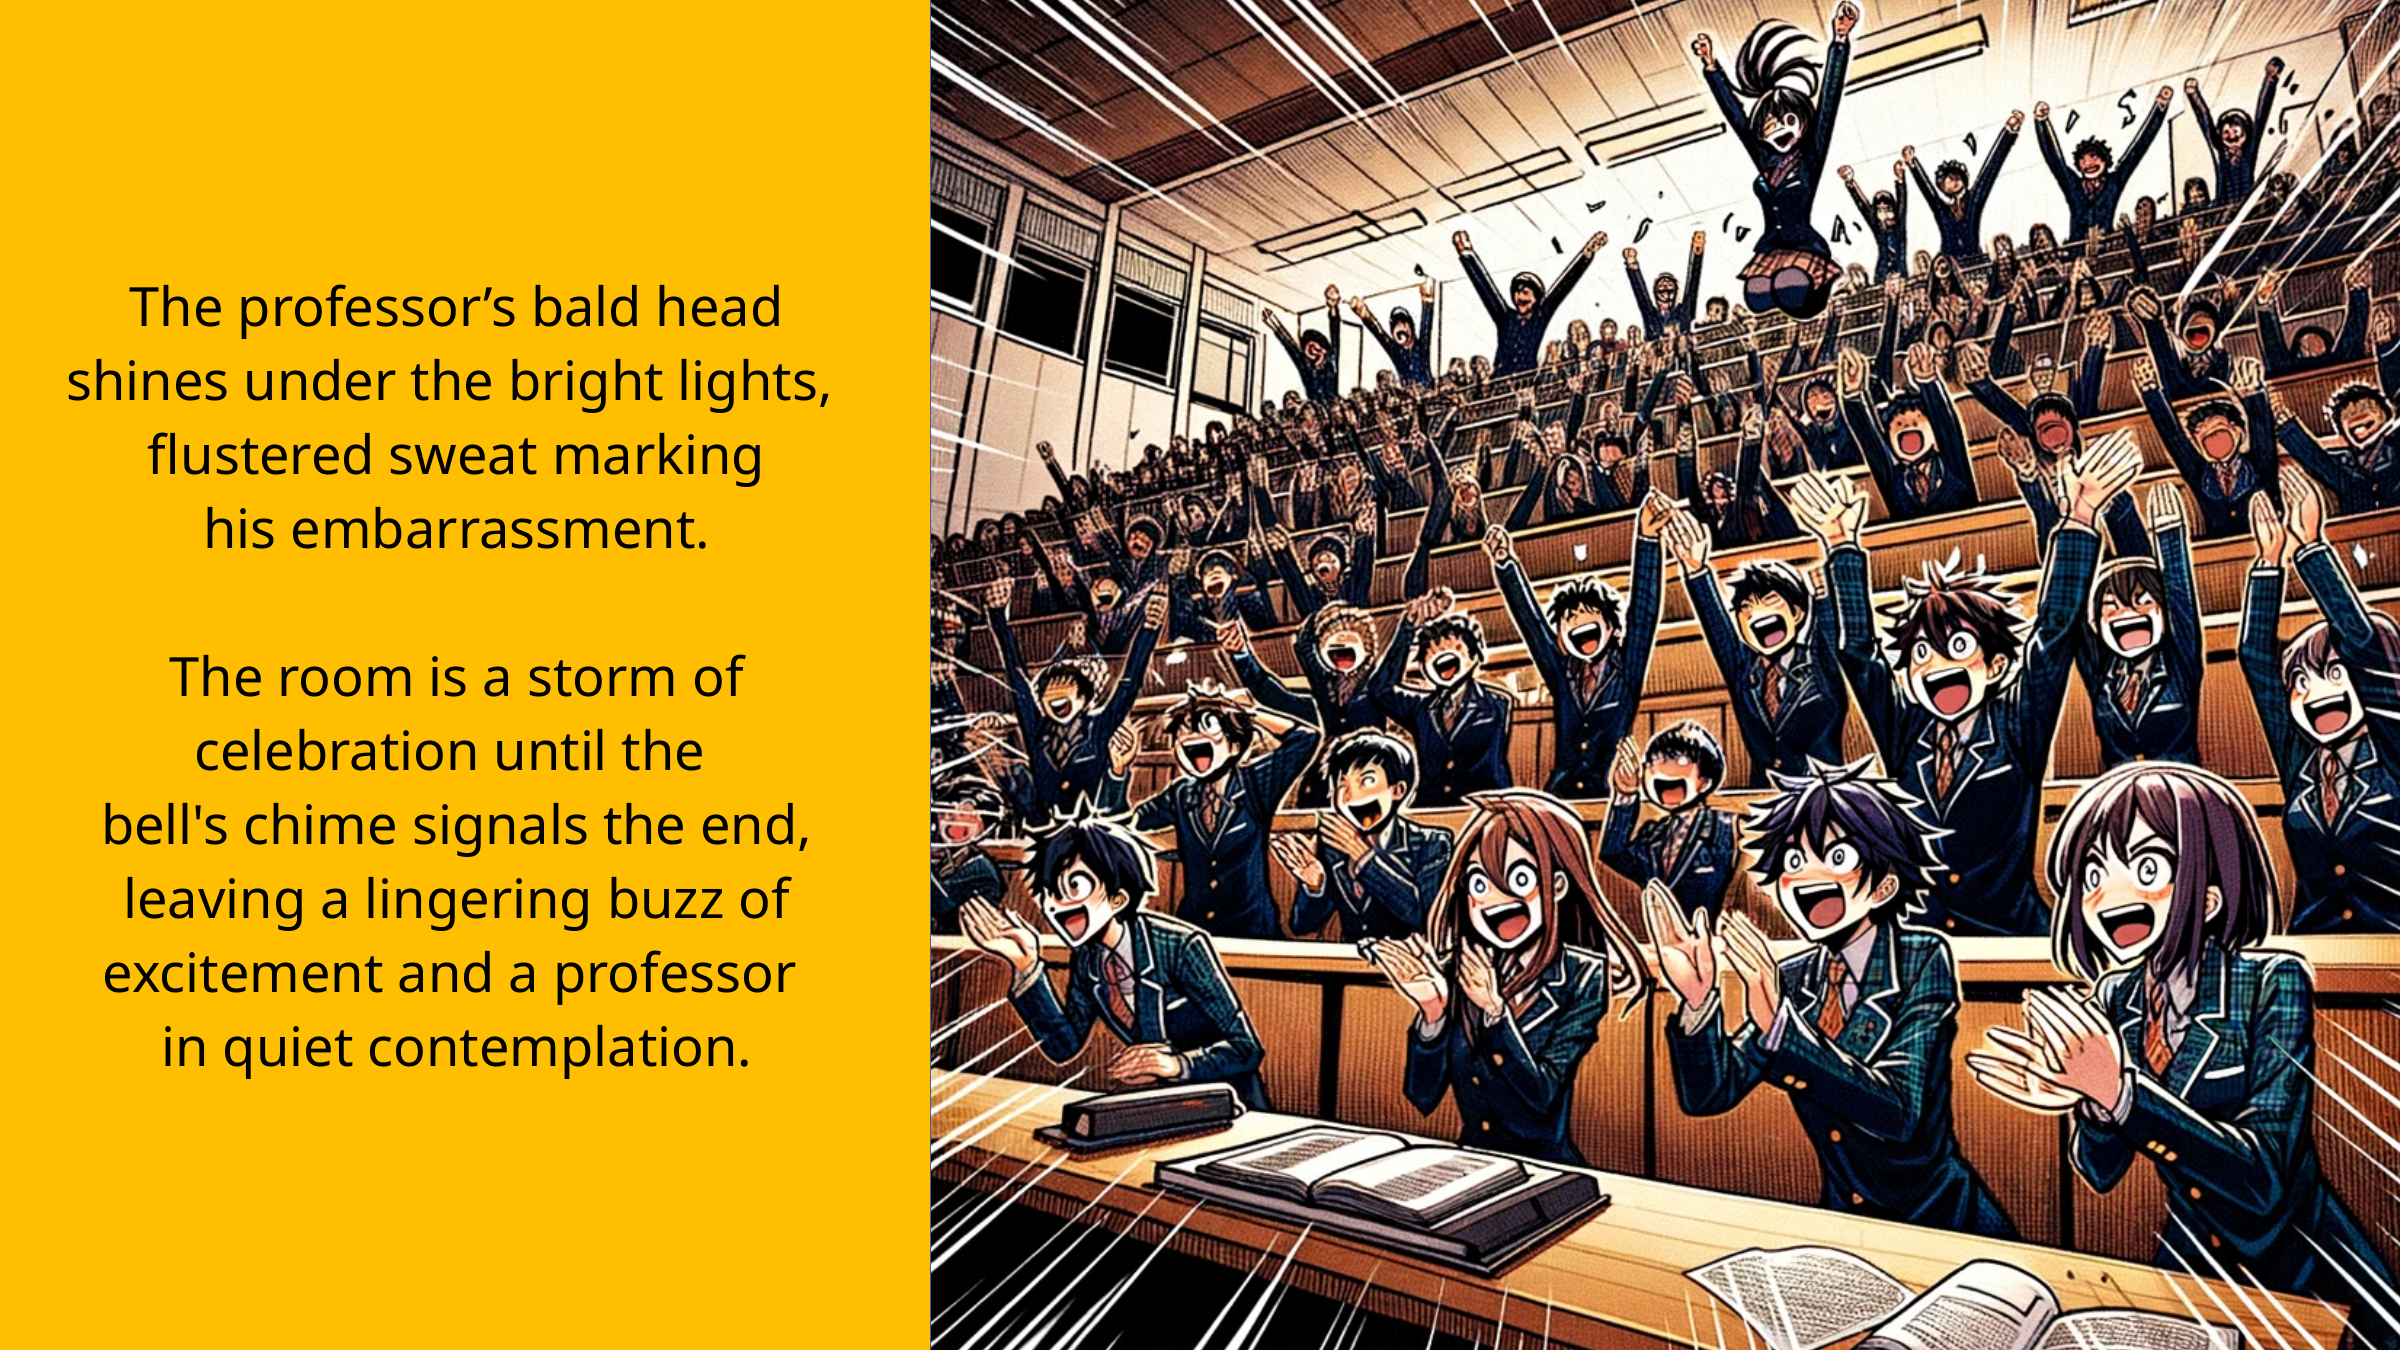

The professor’s bald head
shines under the bright lights,
 flustered sweat marking
 his embarrassment.
 The room is a storm of
celebration until the
 bell's chime signals the end,
 leaving a lingering buzz of
excitement and a professor
 in quiet contemplation.